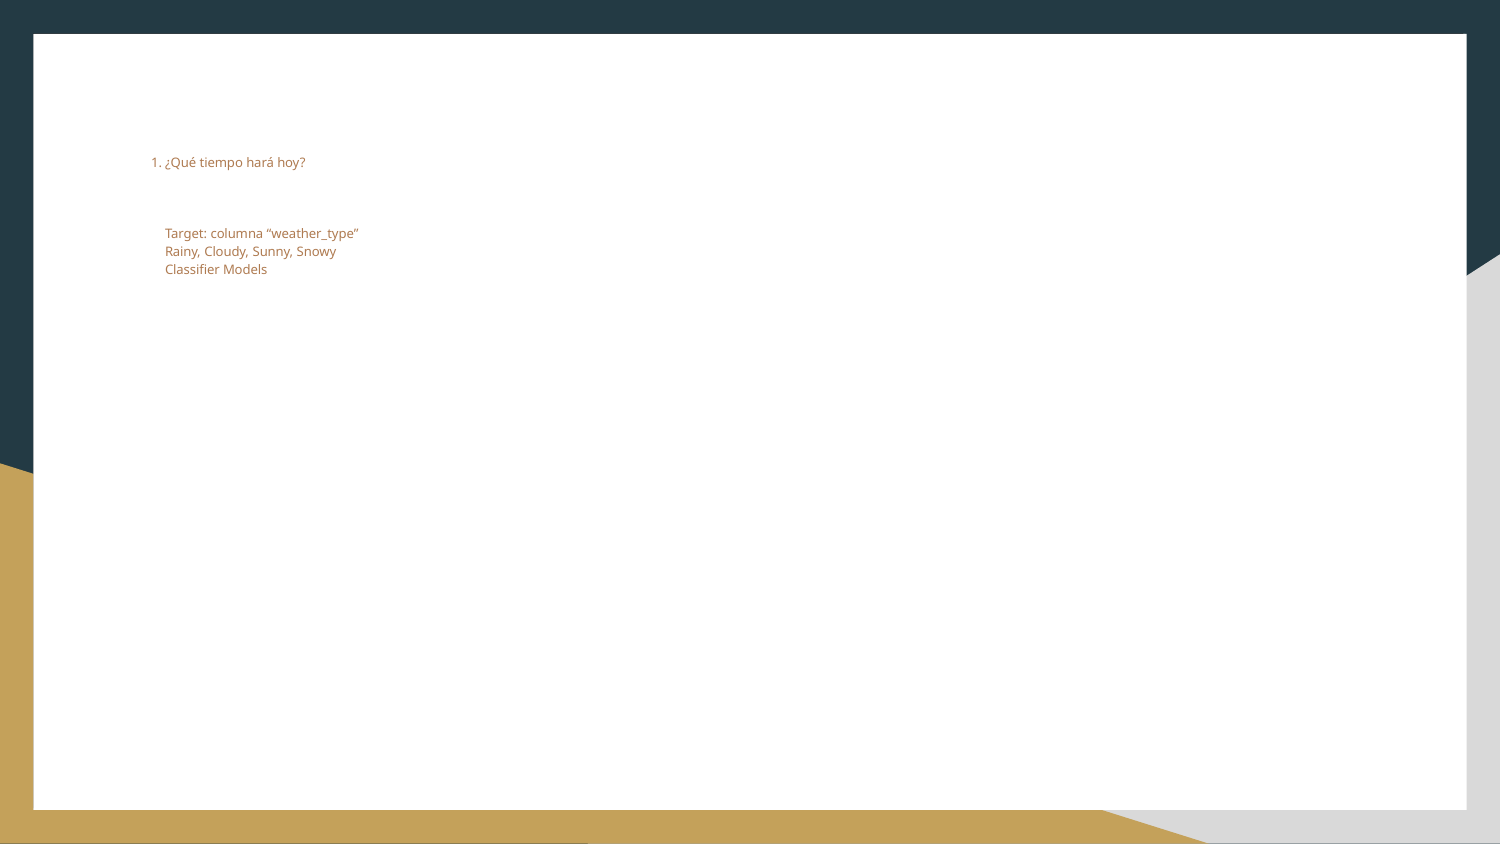

# ¿Qué tiempo hará hoy? Target: columna “weather_type” Rainy, Cloudy, Sunny, Snowy Classifier Models